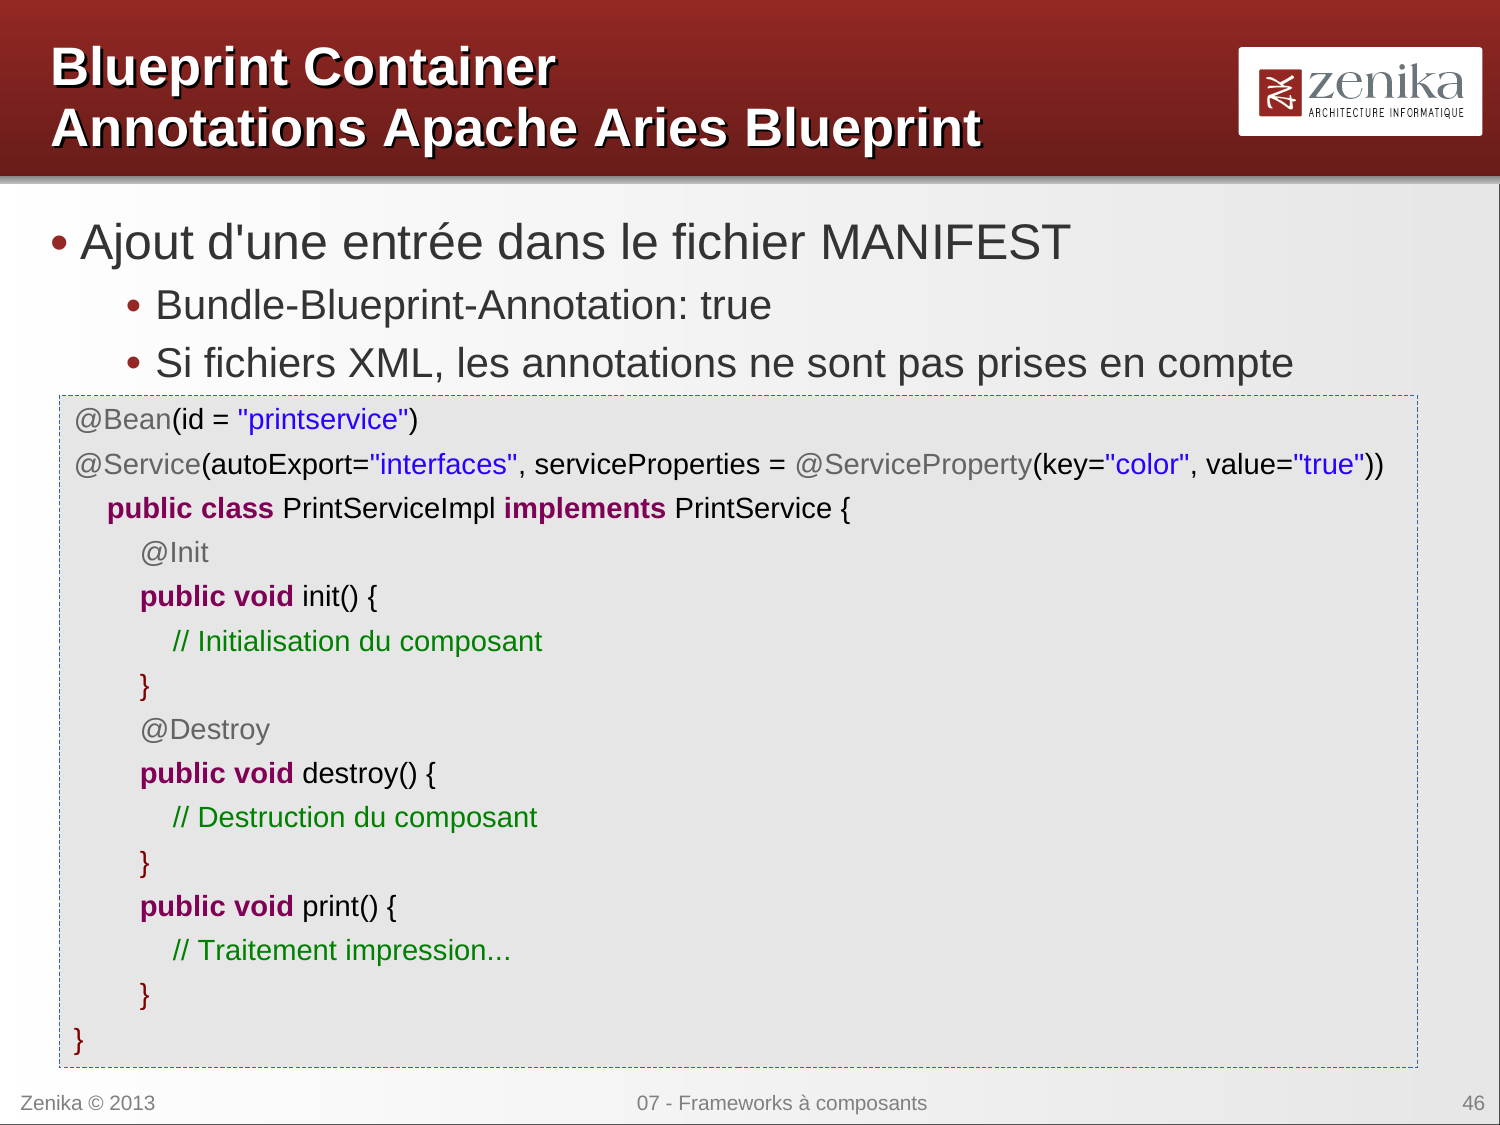

# Blueprint Container Annotations Apache Aries Blueprint
Ajout d'une entrée dans le fichier MANIFEST
Bundle-Blueprint-Annotation: true
Si fichiers XML, les annotations ne sont pas prises en compte
@Bean(id = "printservice")
@Service(autoExport="interfaces", serviceProperties = @ServiceProperty(key="color", value="true"))
 public class PrintServiceImpl implements PrintService {
 @Init
 public void init() {
 // Initialisation du composant
 }
 @Destroy
 public void destroy() {
 // Destruction du composant
 }
 public void print() {
 // Traitement impression...
 }
}